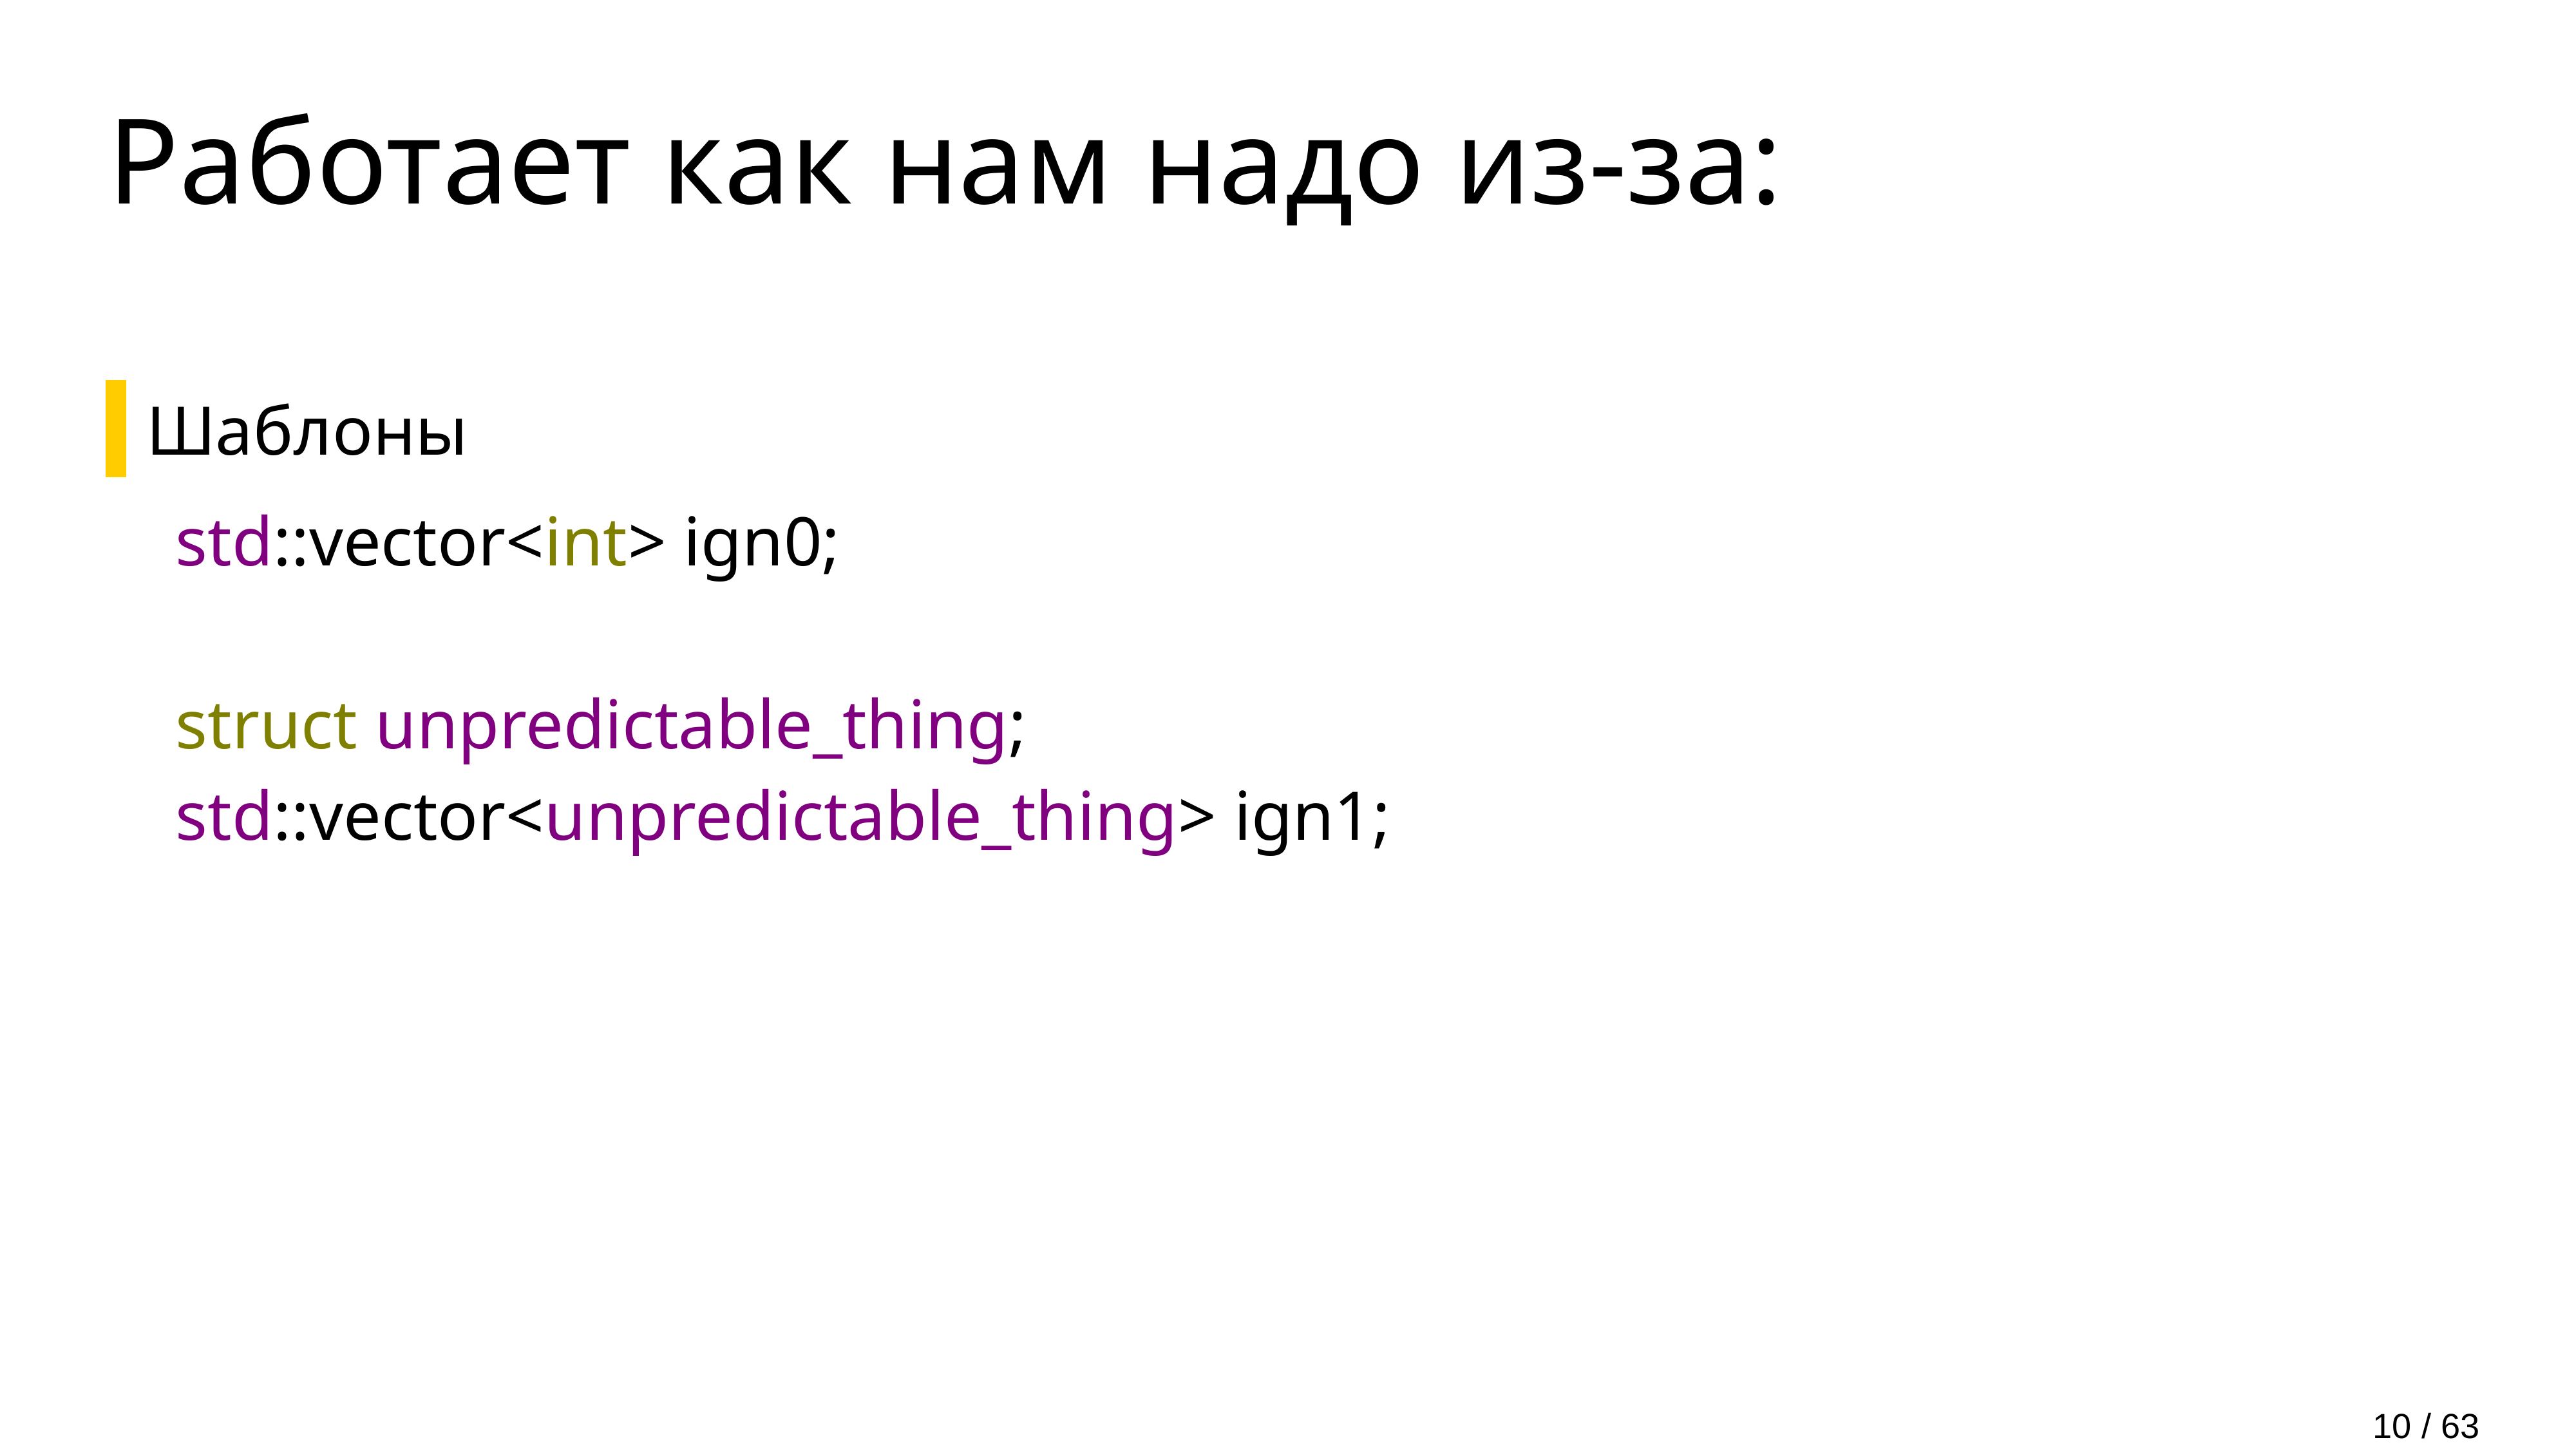

# Работает как нам надо из-за:
 Шаблоны
 std::vector<int> ign0;
 struct unpredictable_thing;
 std::vector<unpredictable_thing> ign1;